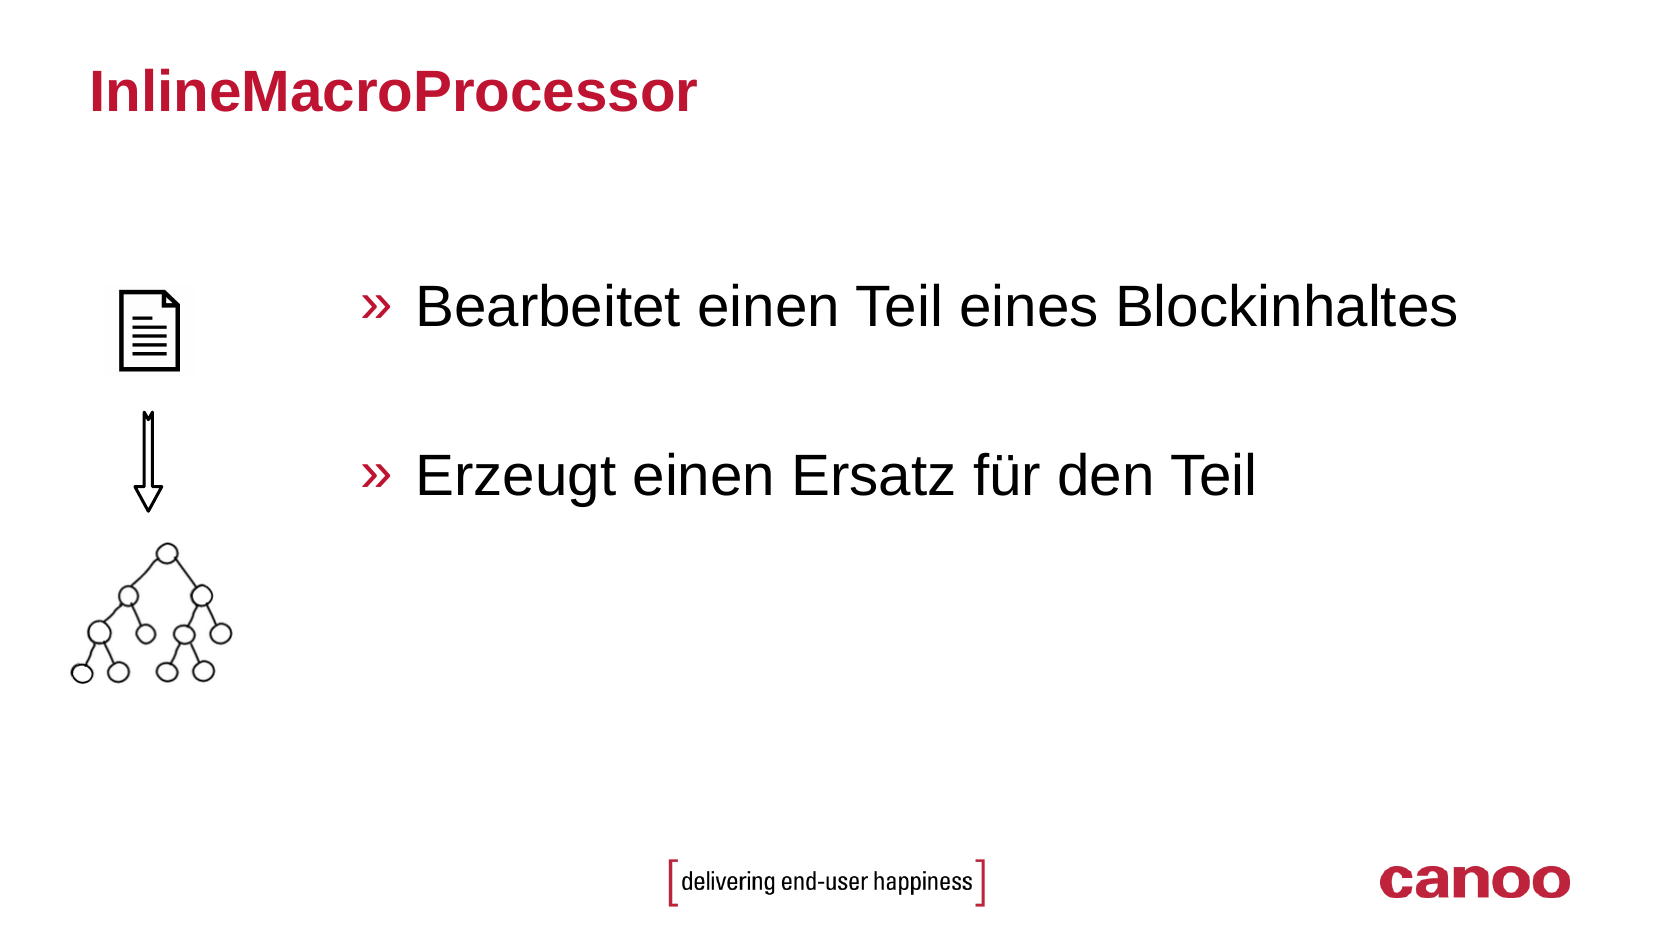

# InlineMacroProcessor
Bearbeitet einen Teil eines Blockinhaltes
Erzeugt einen Ersatz für den Teil